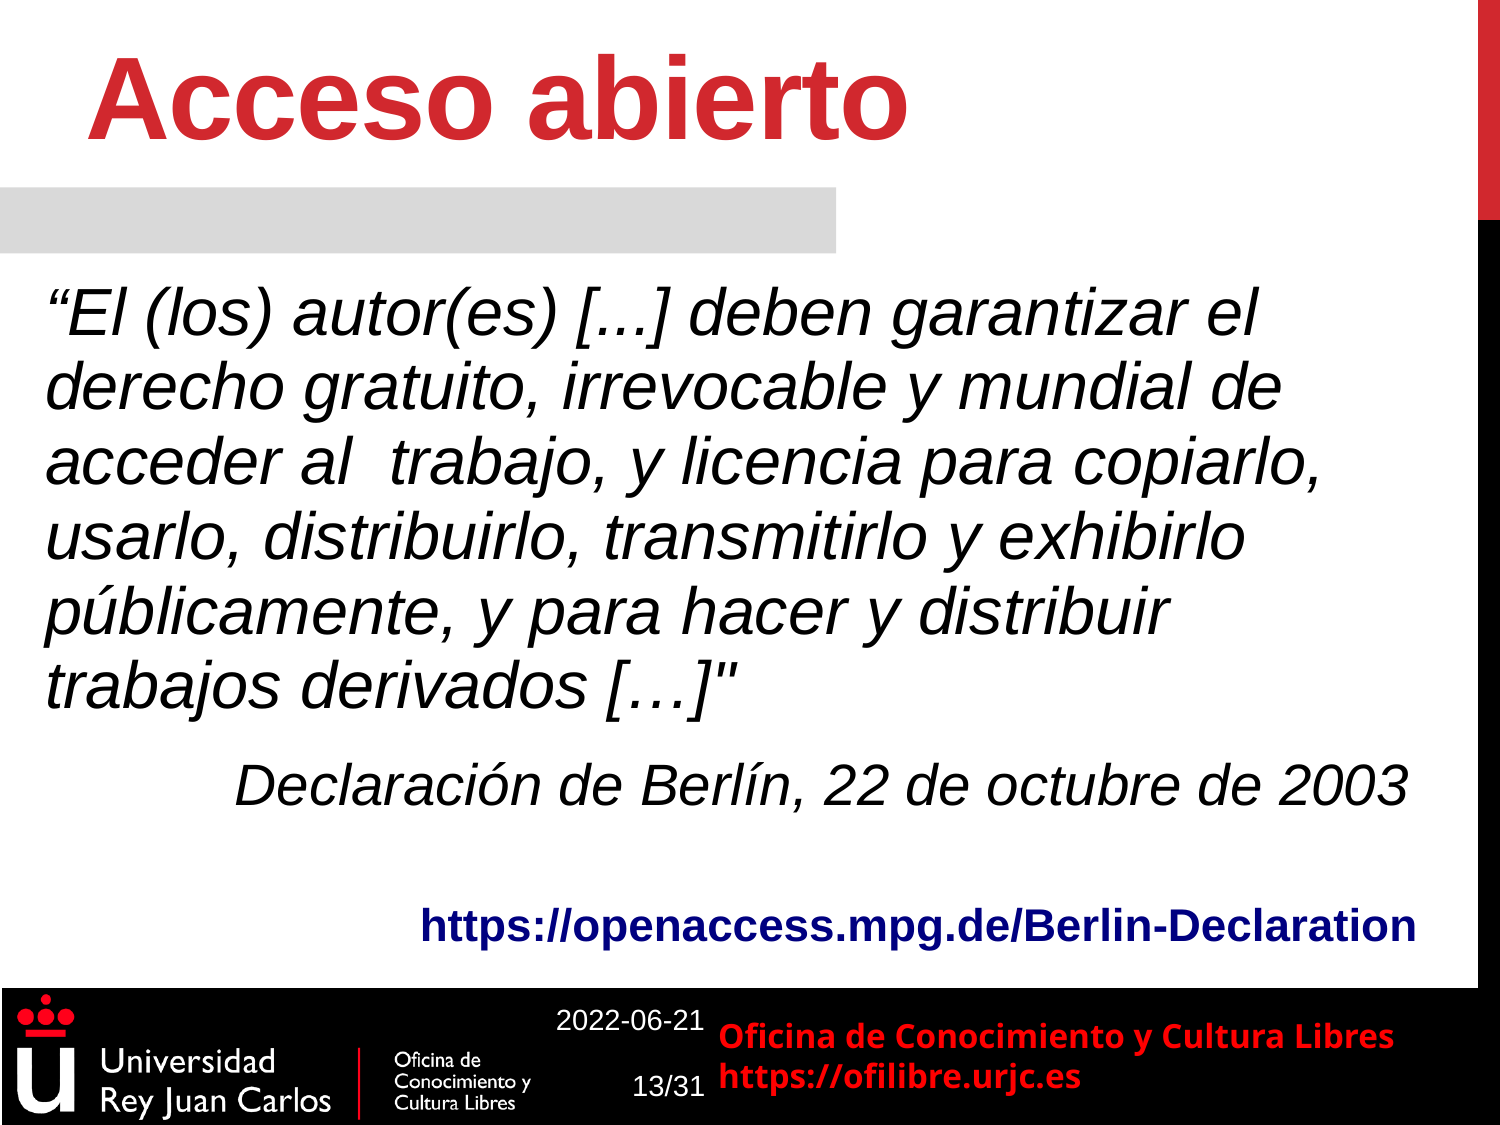

#
	Acceso abierto
“El (los) autor(es) [...] deben garantizar el derecho gratuito, irrevocable y mundial de acceder al trabajo, y licencia para copiarlo, usarlo, distribuirlo, transmitirlo y exhibirlo públicamente, y para hacer y distribuir trabajos derivados […]''
Declaración de Berlín, 22 de octubre de 2003
https://openaccess.mpg.de/Berlin-Declaration